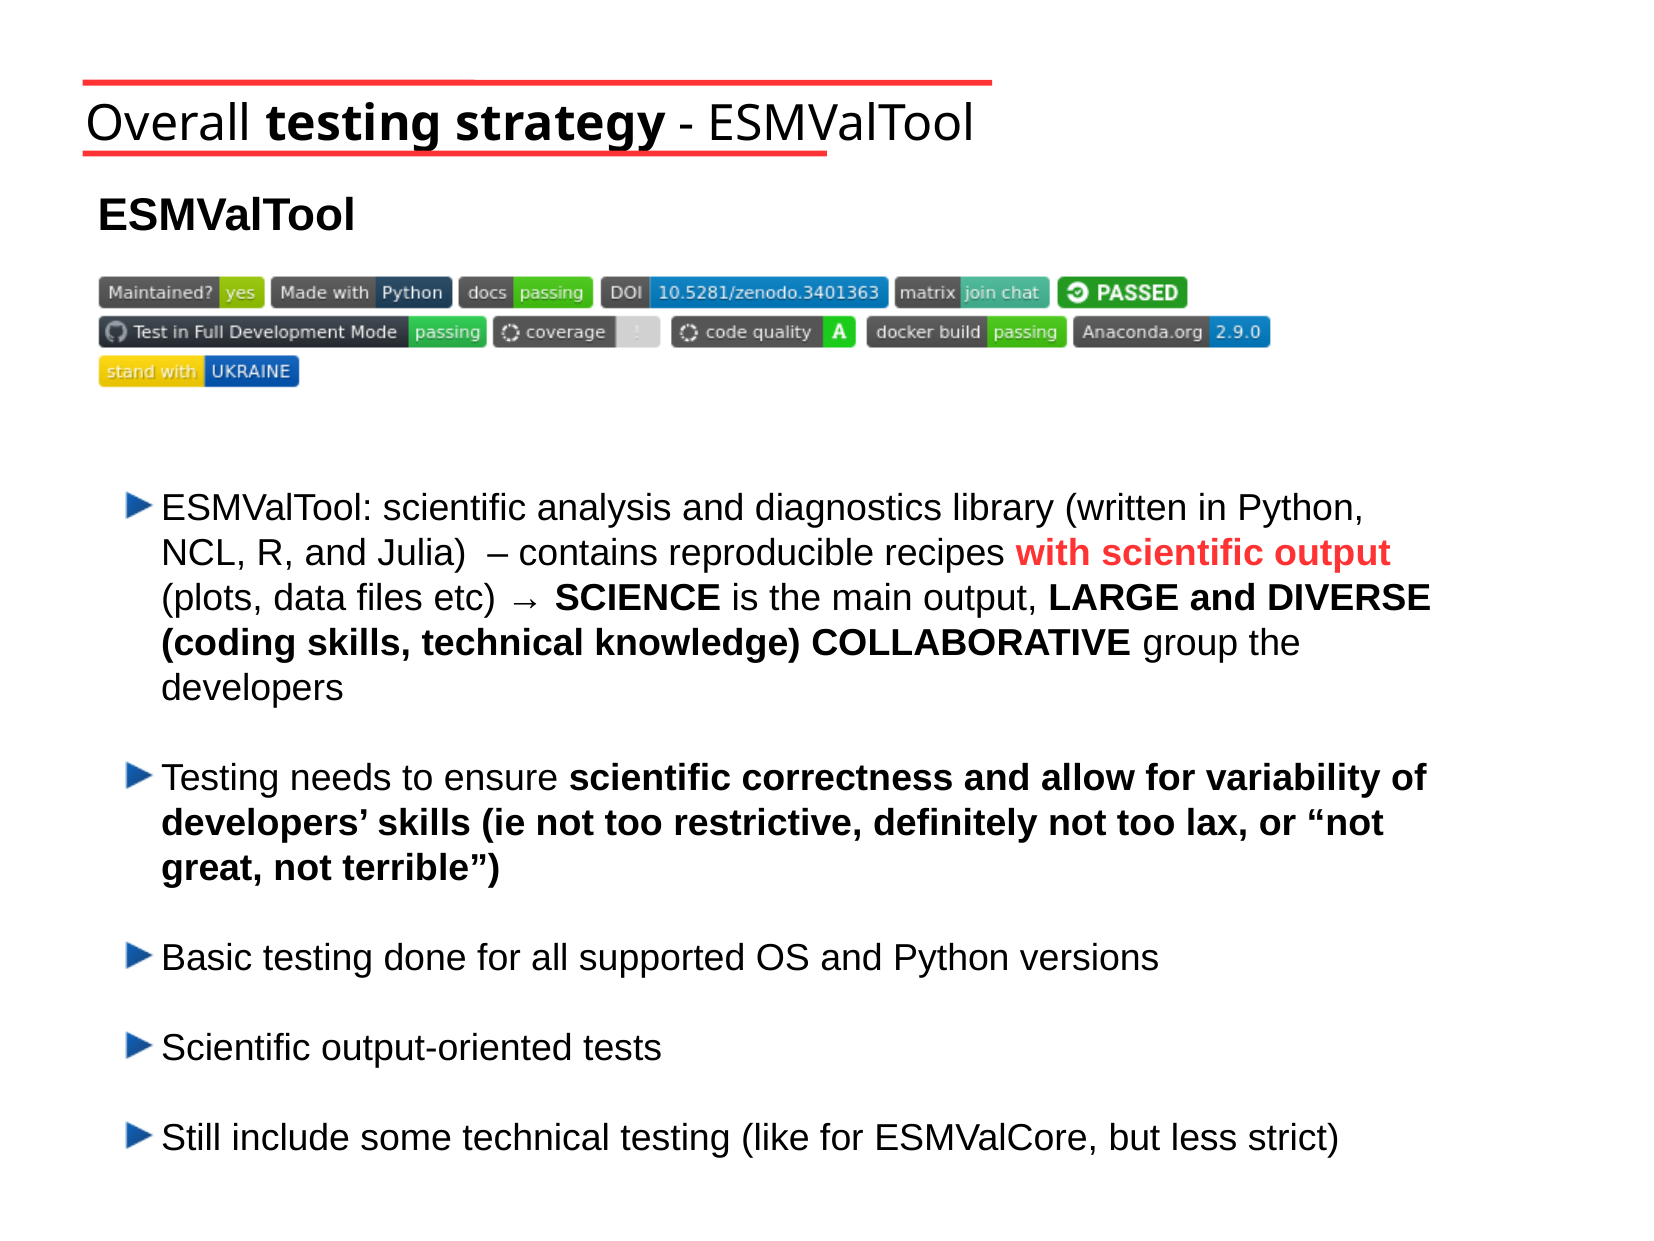

Overall testing strategy - ESMValTool
ESMValTool
ESMValTool: scientific analysis and diagnostics library (written in Python, NCL, R, and Julia) – contains reproducible recipes with scientific output (plots, data files etc) → SCIENCE is the main output, LARGE and DIVERSE (coding skills, technical knowledge) COLLABORATIVE group the developers
Testing needs to ensure scientific correctness and allow for variability of developers’ skills (ie not too restrictive, definitely not too lax, or “not great, not terrible”)
Basic testing done for all supported OS and Python versions
Scientific output-oriented tests
Still include some technical testing (like for ESMValCore, but less strict)